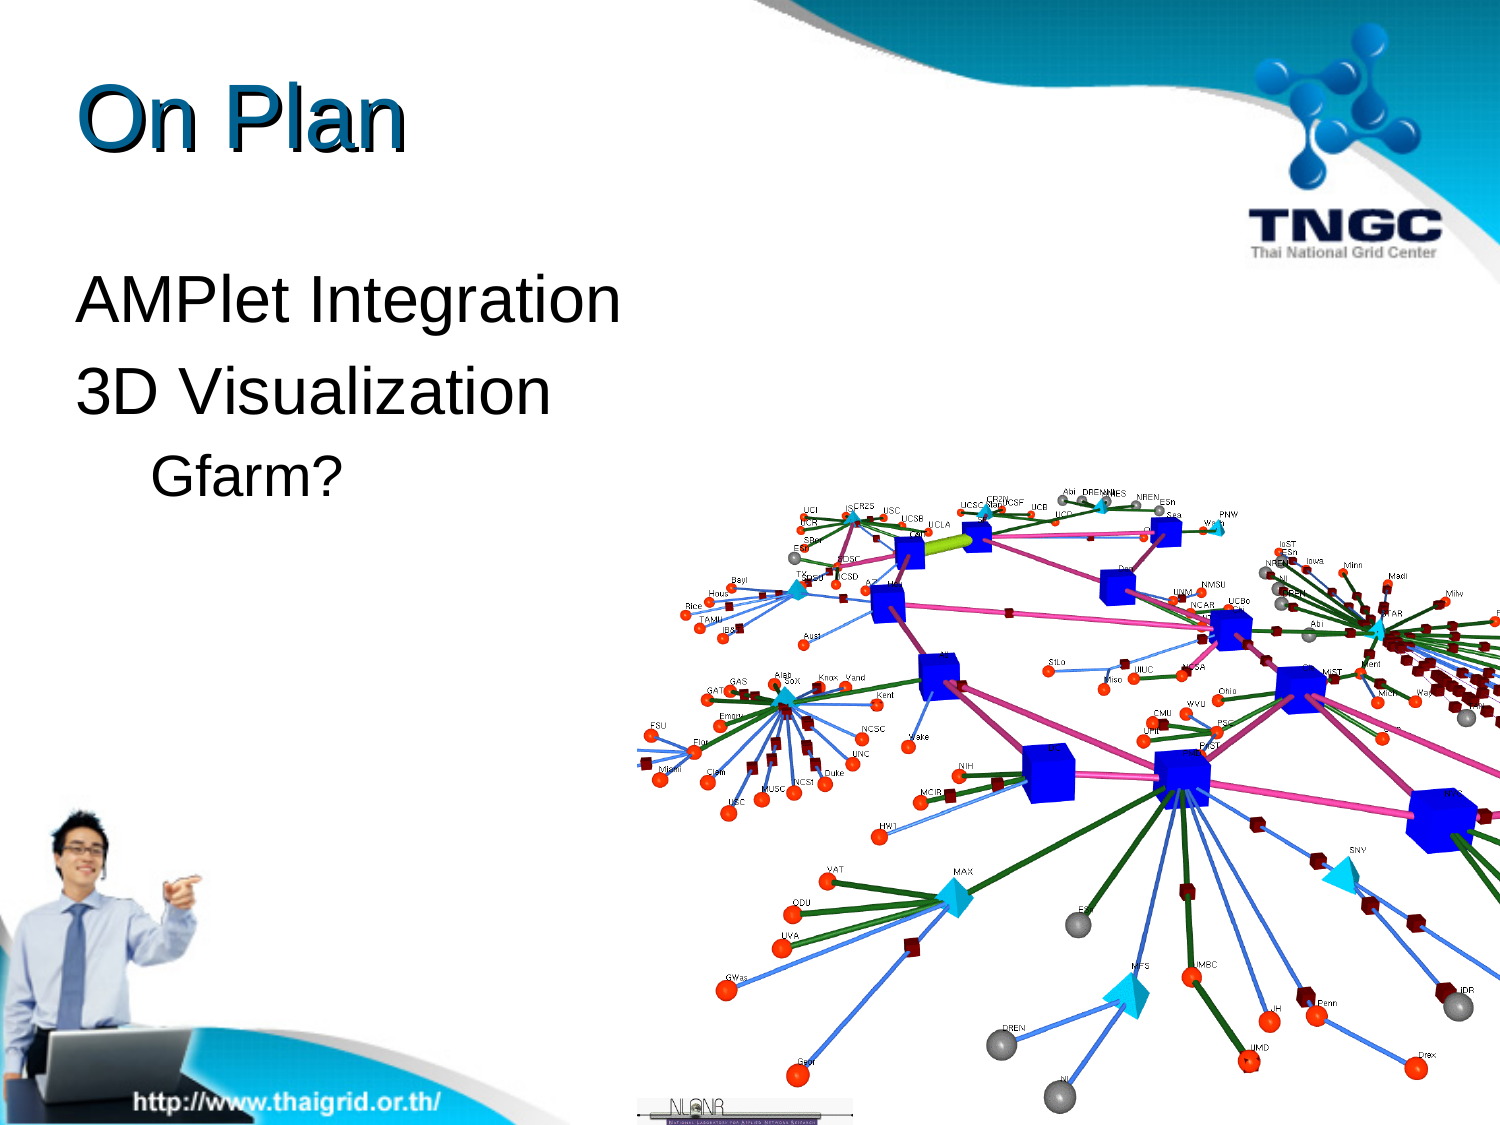

# On Plan
AMPlet Integration
3D Visualization
Gfarm?